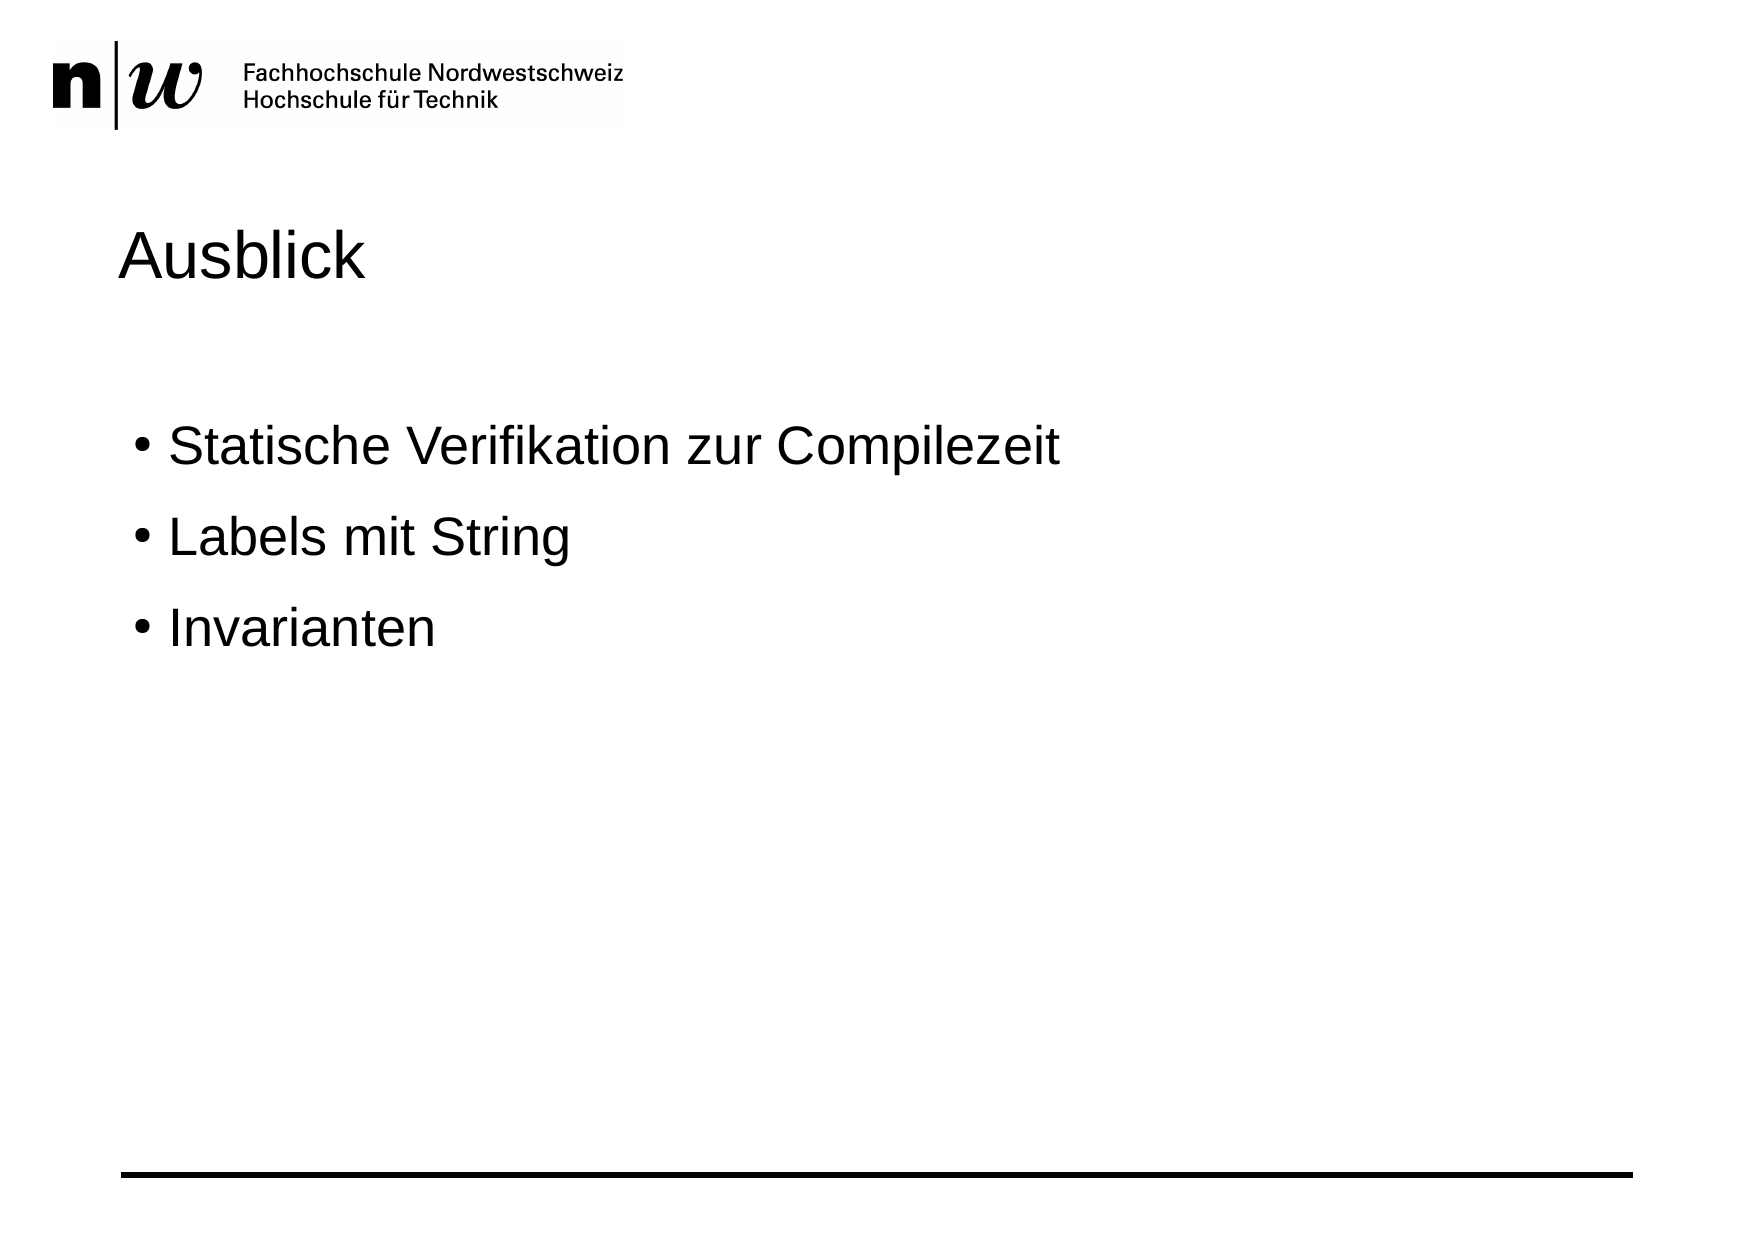

Ausblick
Statische Verifikation zur Compilezeit
Labels mit String
Invarianten